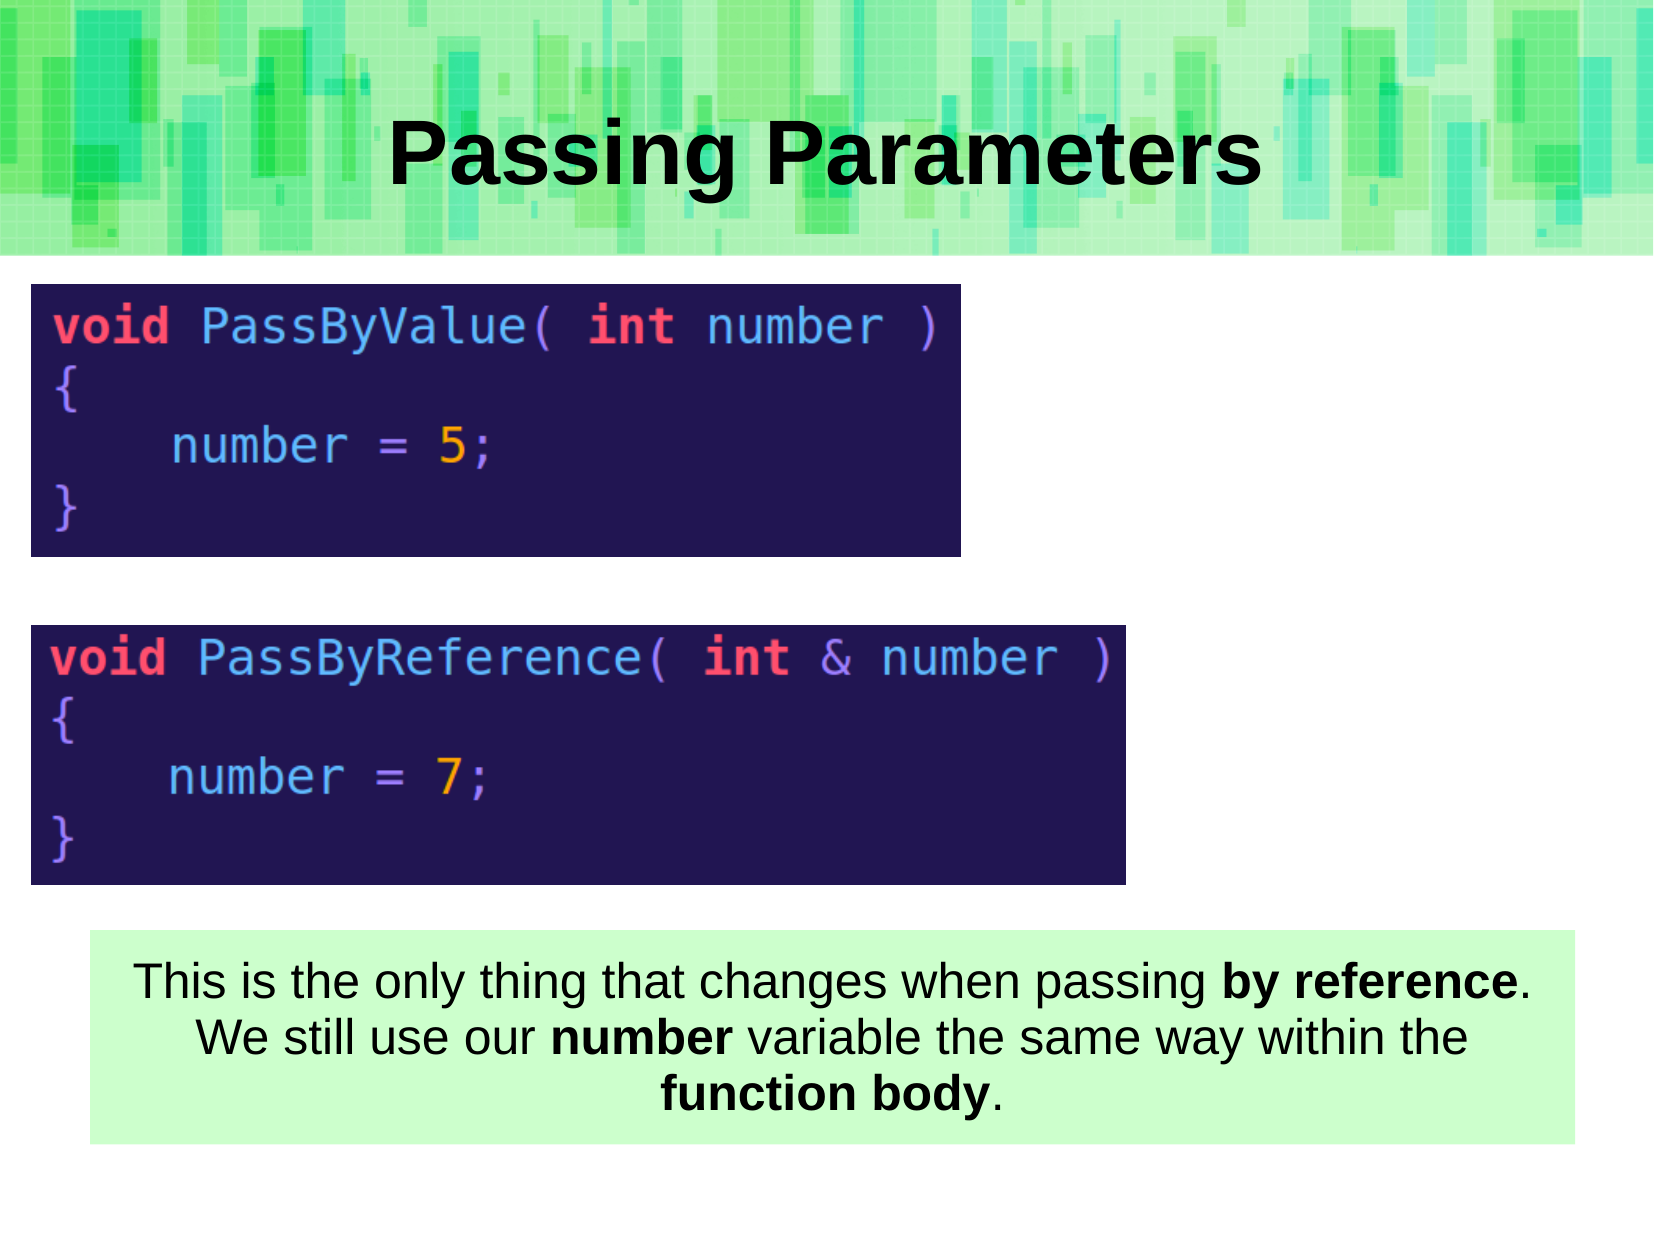

# Passing Parameters
This is the only thing that changes when passing by reference.
We still use our number variable the same way within the function body.